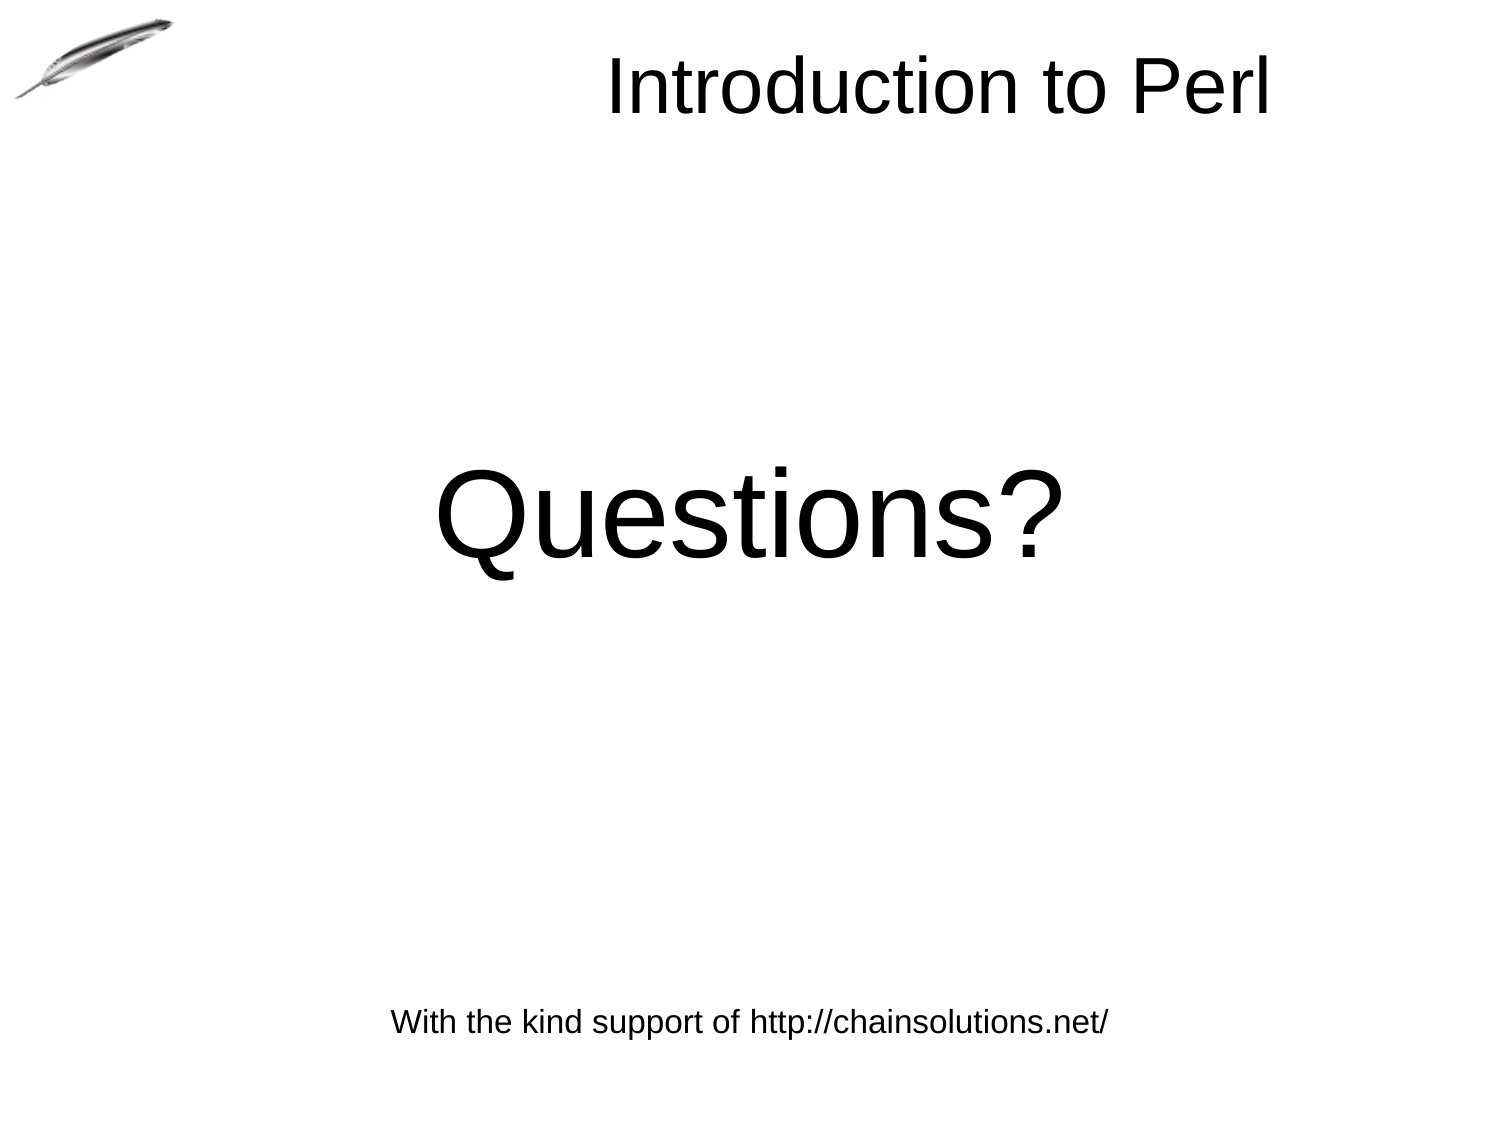

# Introduction to Perl
Questions?
With the kind support of http://chainsolutions.net/